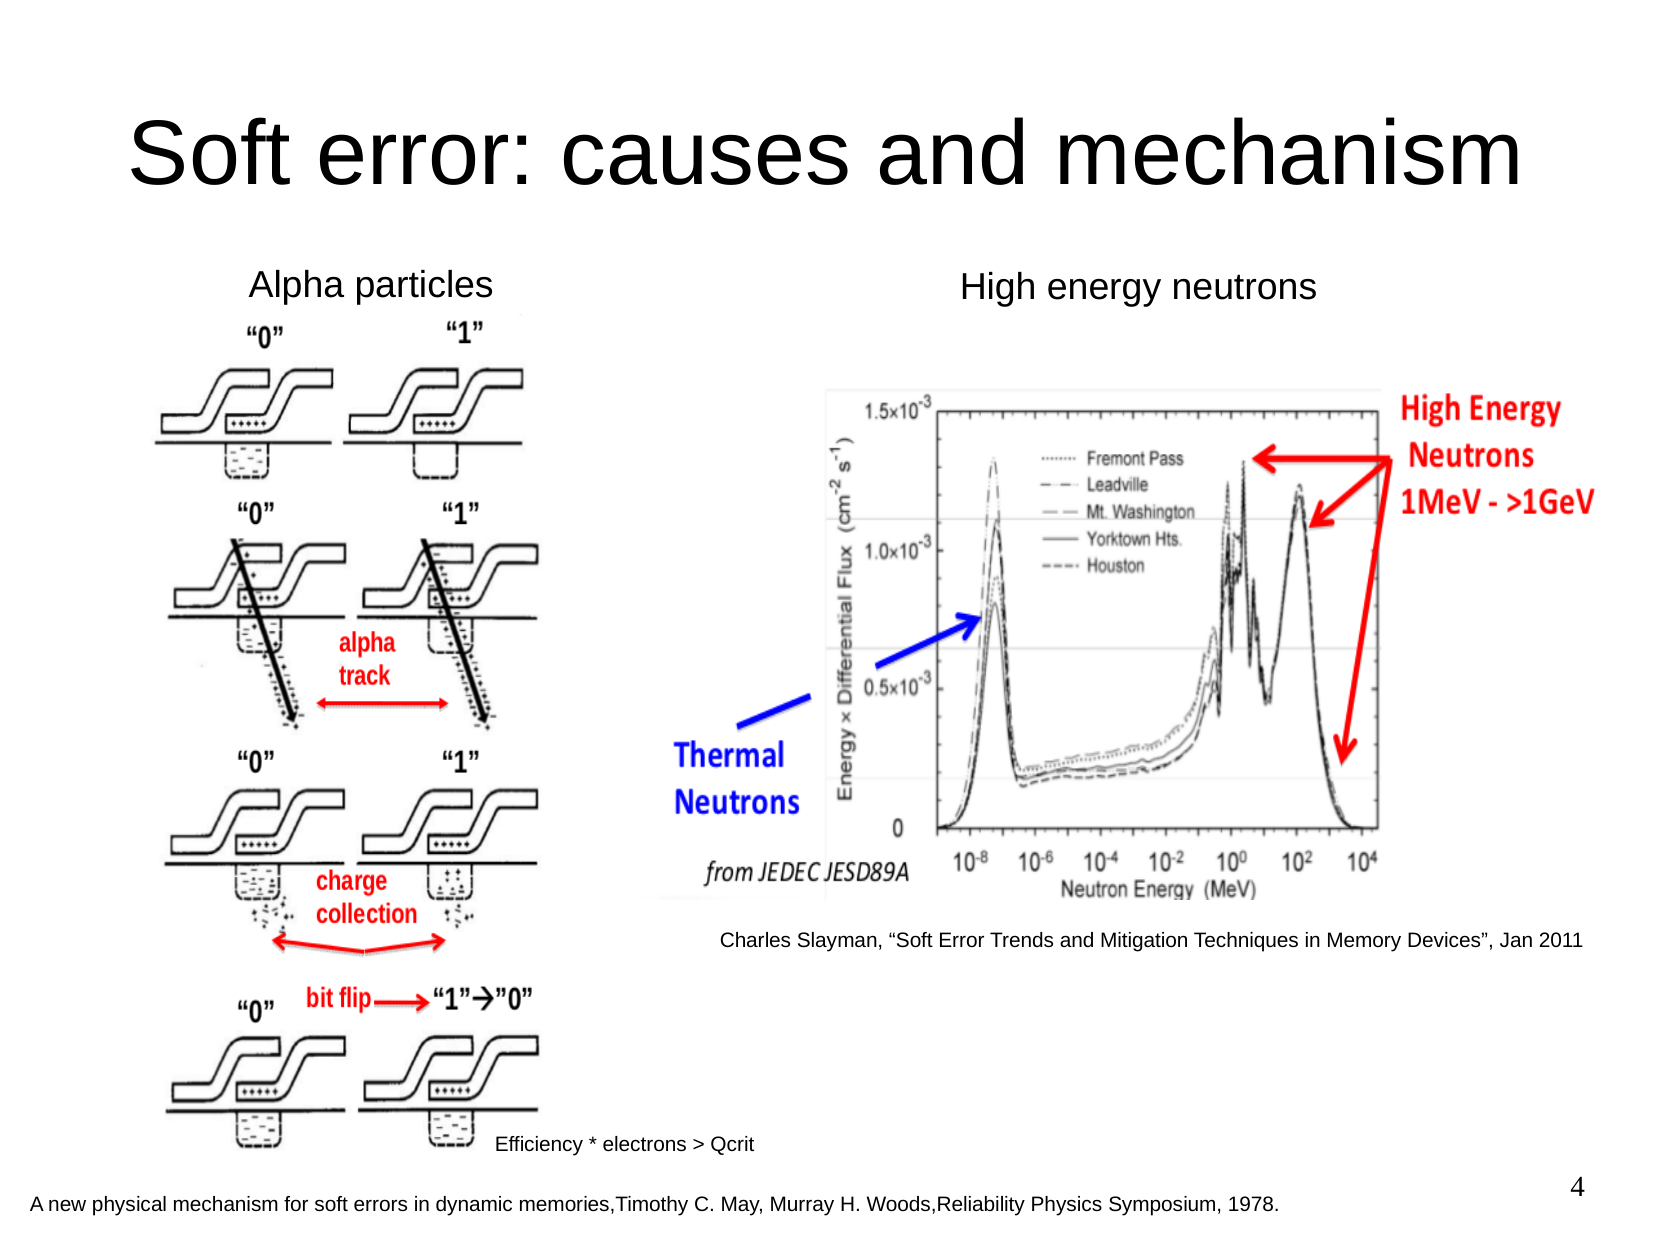

# Soft error: causes and mechanism
Alpha particles
High energy neutrons
Charles Slayman, “Soft Error Trends and Mitigation Techniques in Memory Devices”, Jan 2011
Efficiency * electrons > Qcrit
4
A new physical mechanism for soft errors in dynamic memories,Timothy C. May, Murray H. Woods,Reliability Physics Symposium, 1978.